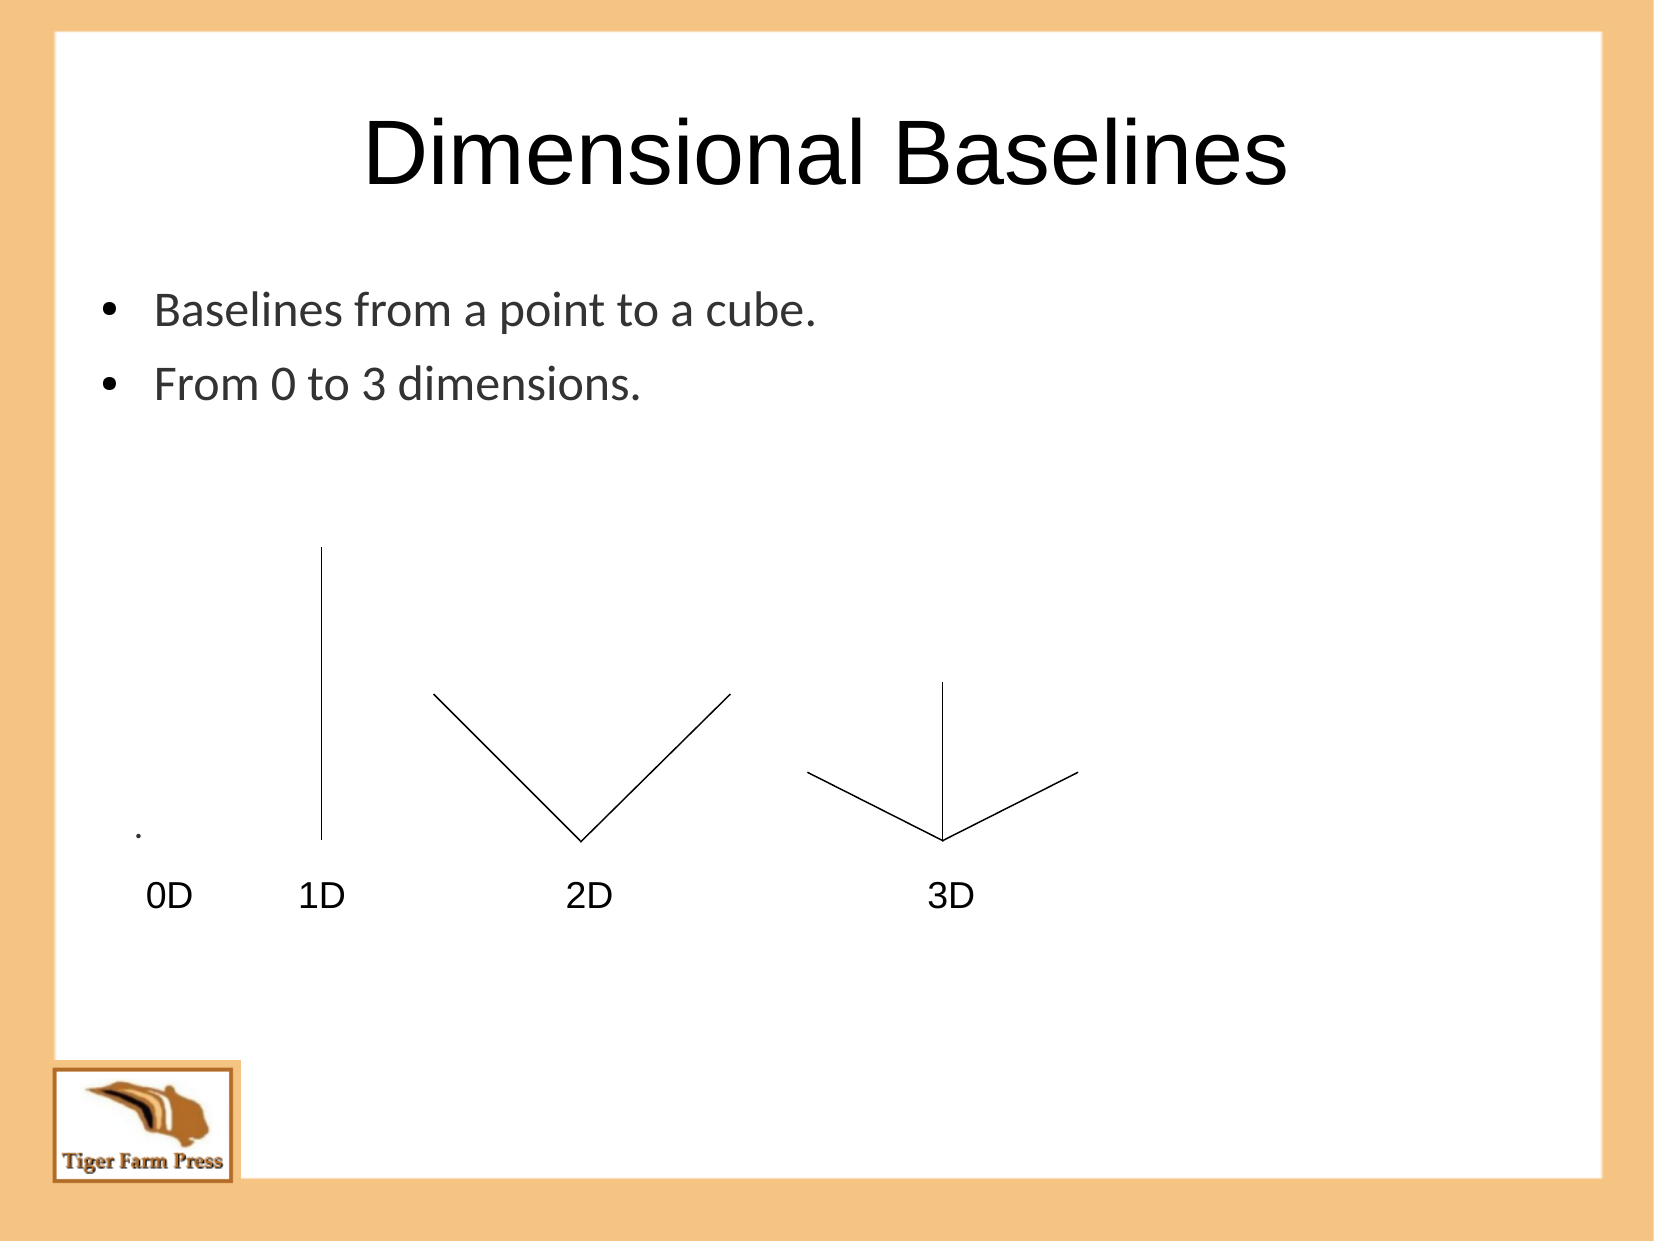

# Dimensional Baselines
Baselines from a point to a cube.
From 0 to 3 dimensions.
 .
 0D 1D 2D 3D